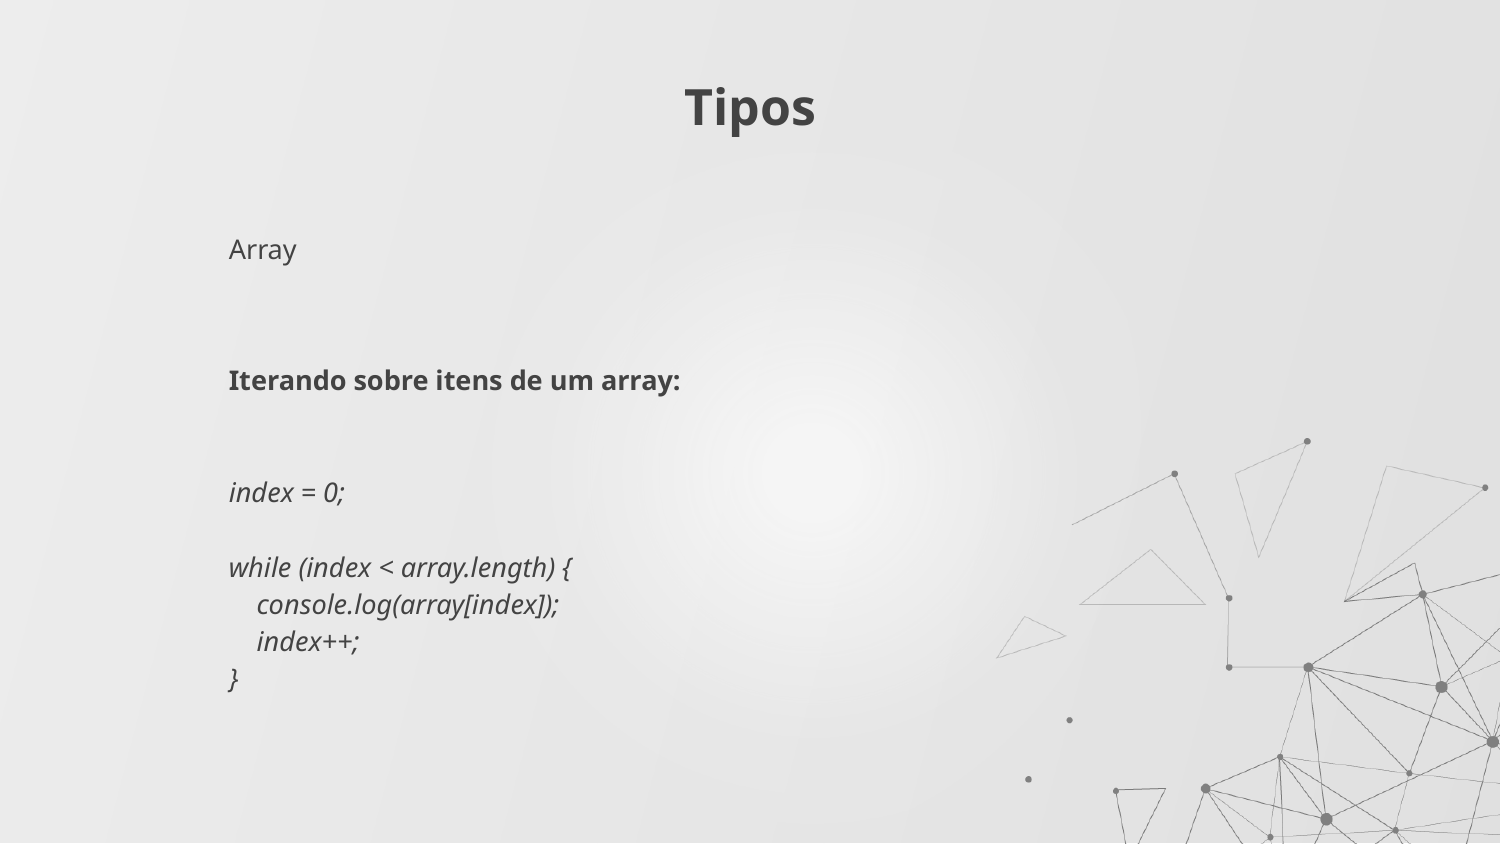

Tipos
# Array
Iterando sobre itens de um array:
index = 0;
while (index < array.length) {
 console.log(array[index]);
 index++;
}